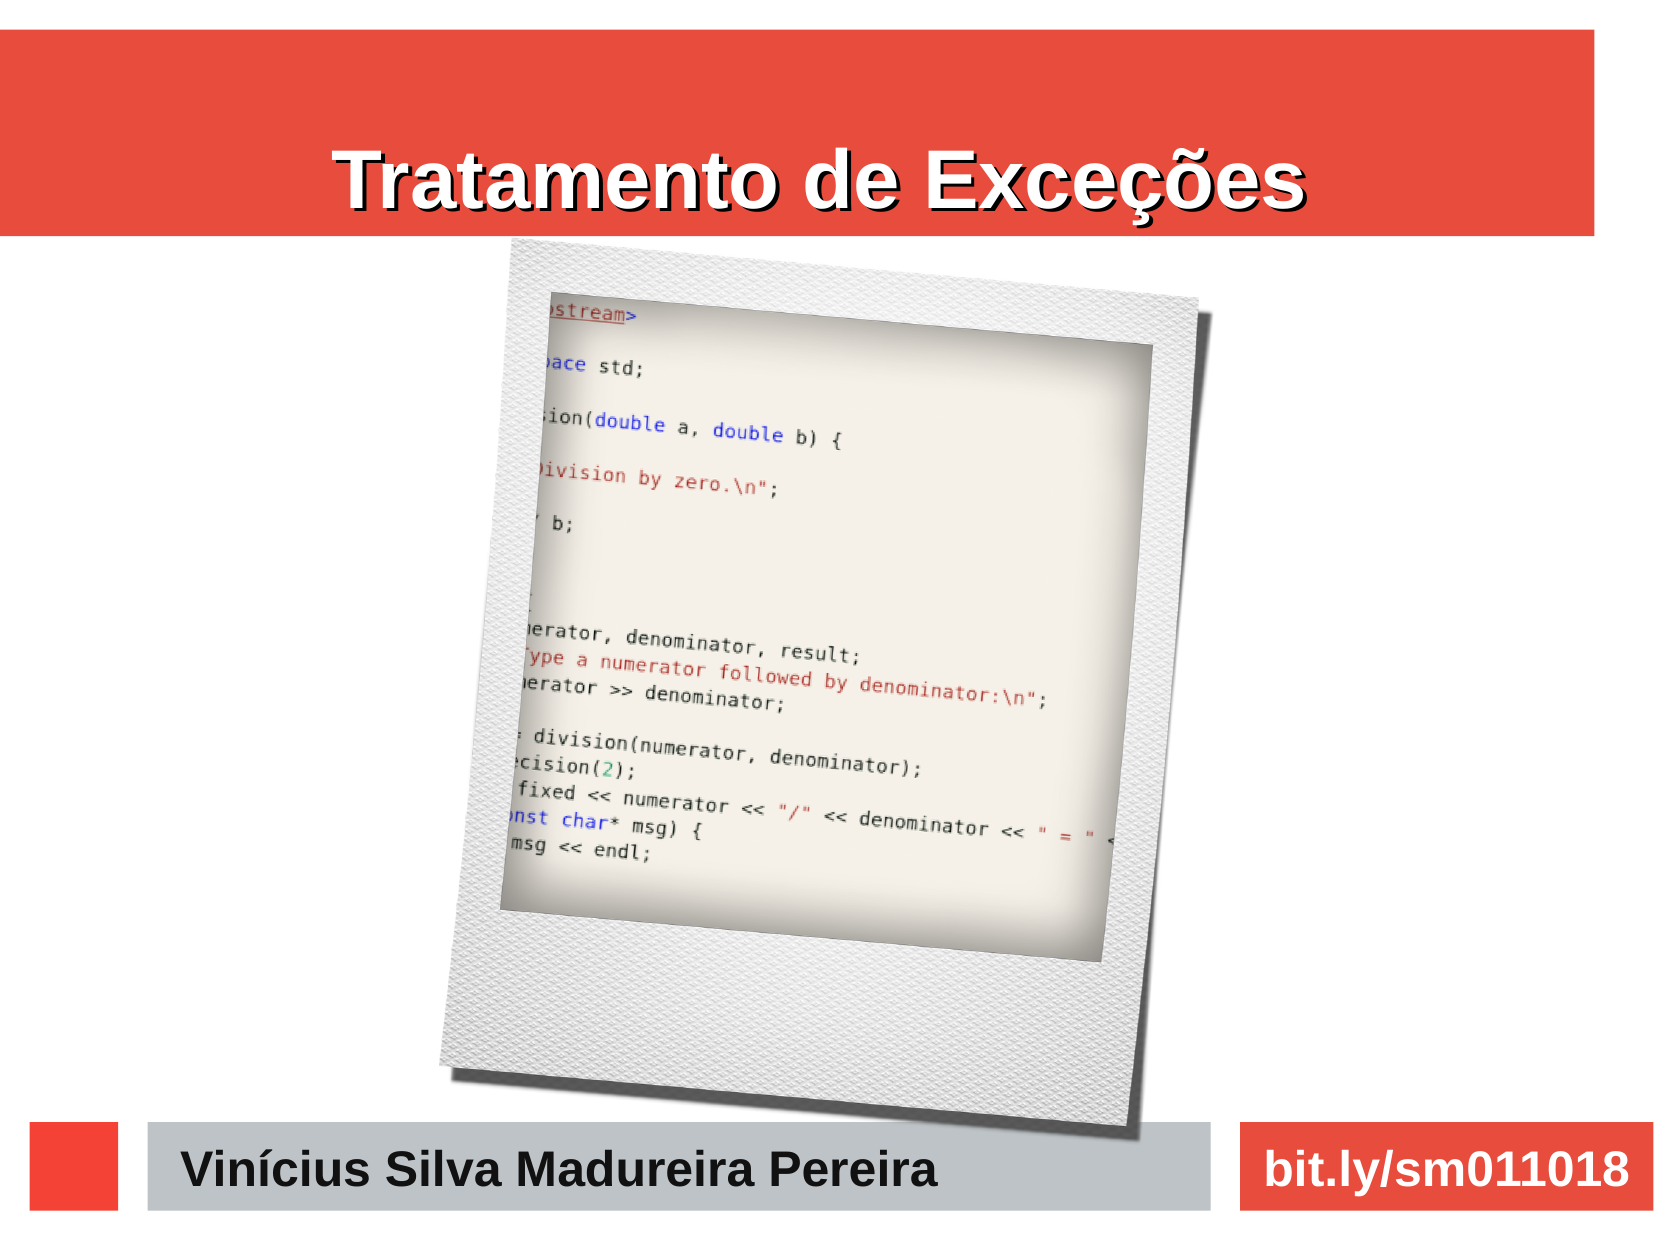

# Tratamento de Exceções
Vinícius Silva Madureira Pereira
bit.ly/sm011018